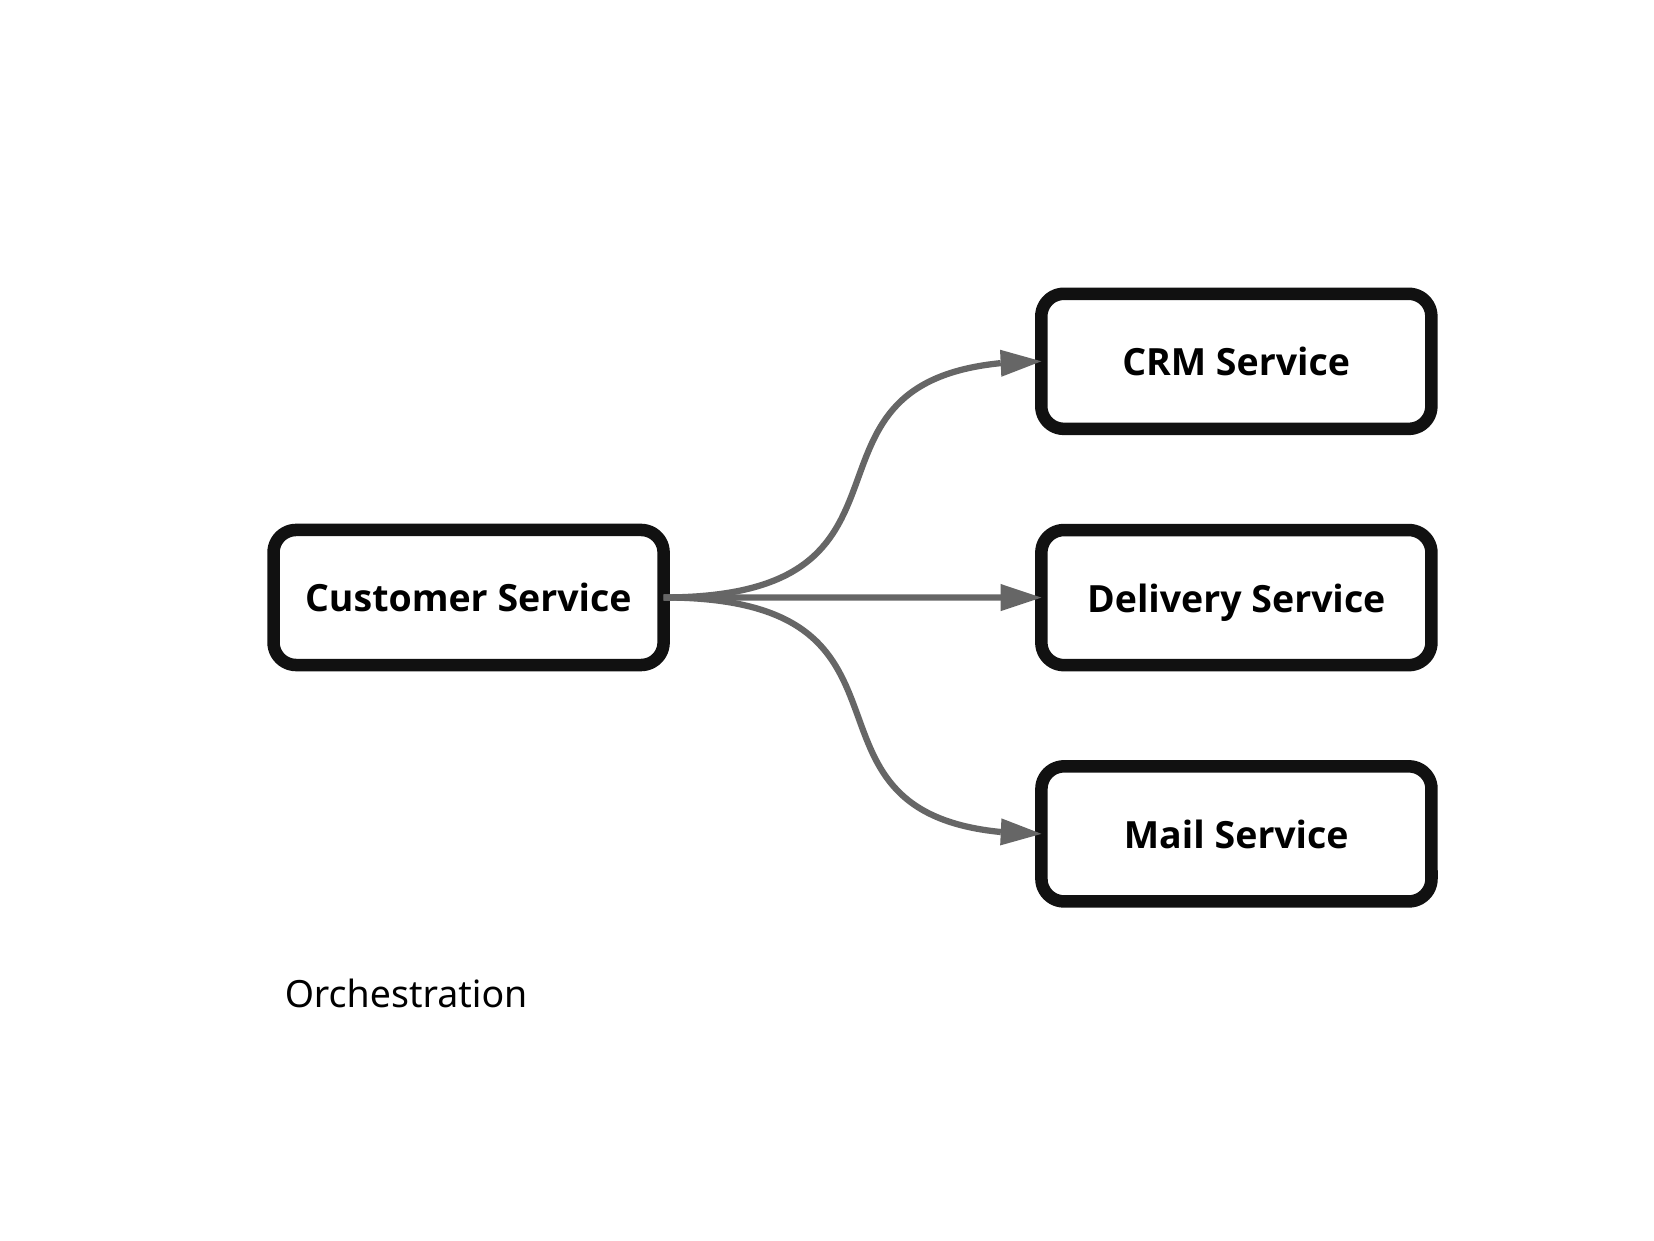

CRM Service
Customer Service
Delivery Service
Mail Service
Orchestration